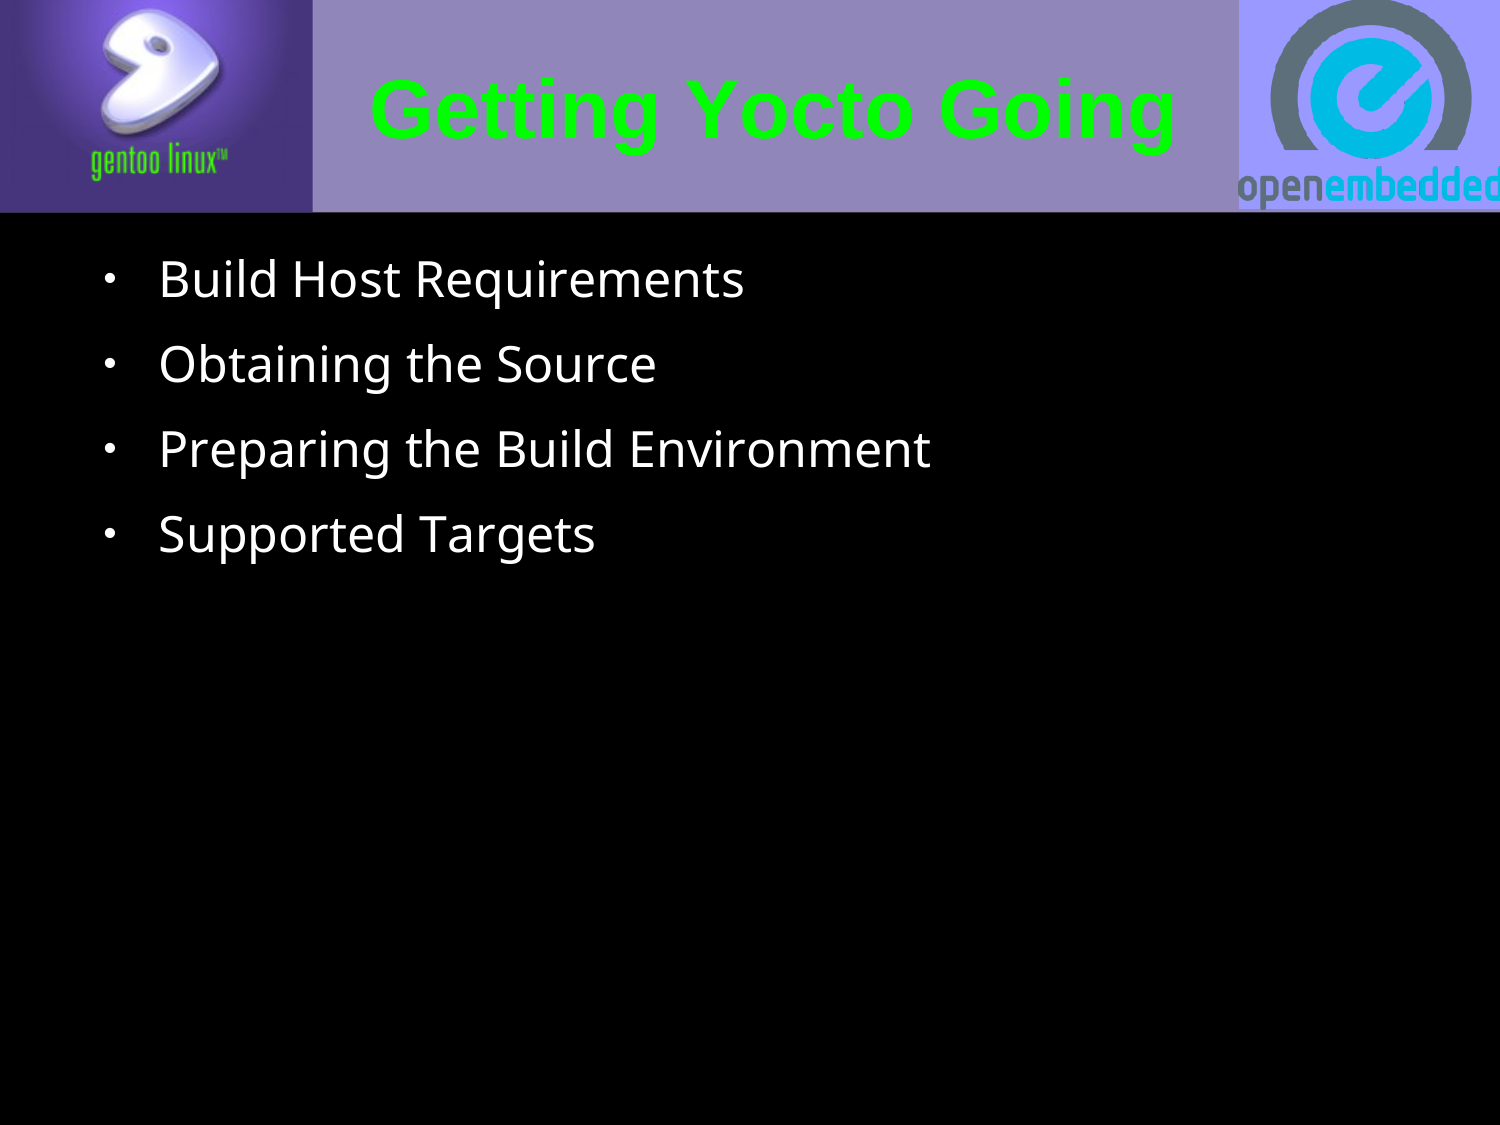

# Getting Yocto Going
Build Host Requirements
Obtaining the Source
Preparing the Build Environment
Supported Targets